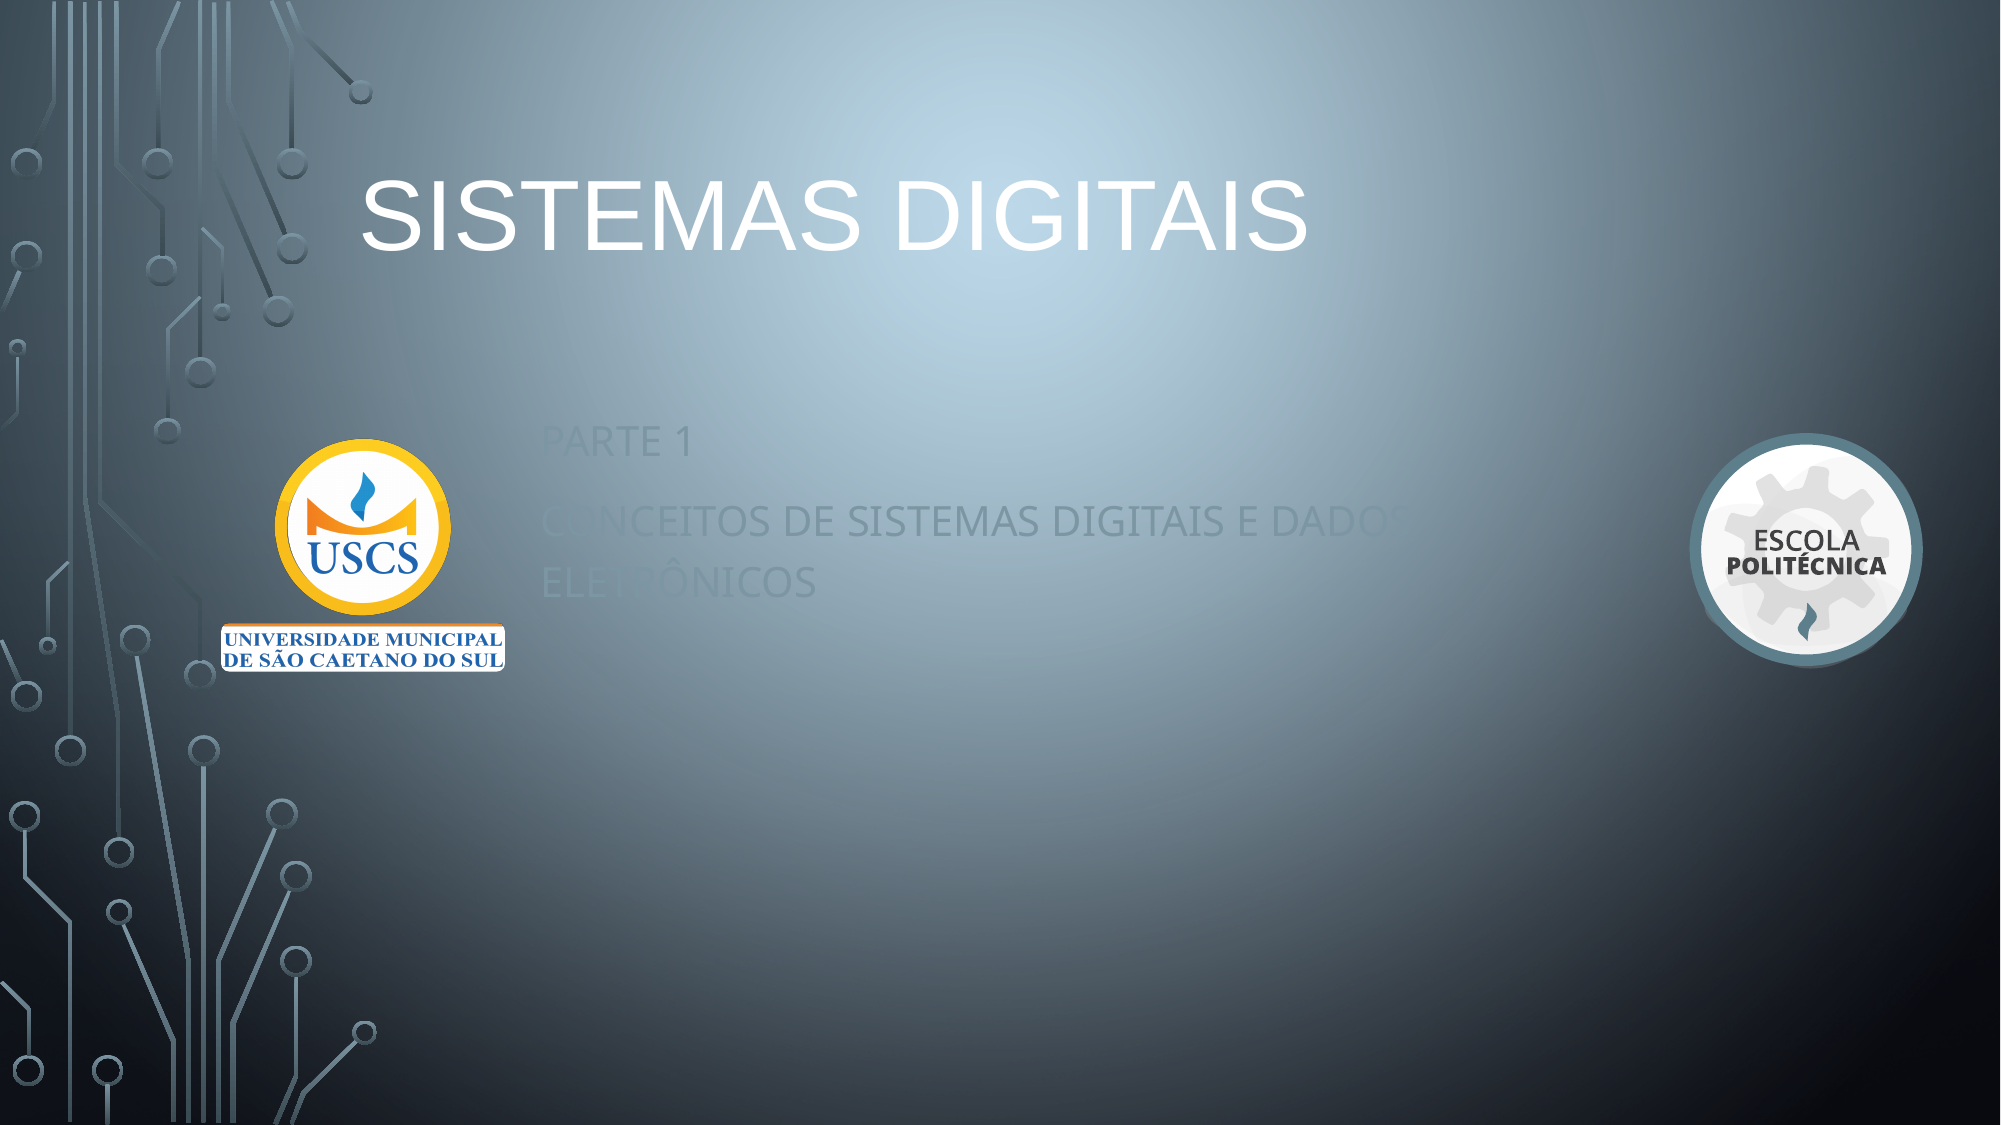

# SISTEMAS DIGITAIS
PARTE 1
CONCEITOS DE SISTEMAS DIGITAIS E DADOS ELETRÔNICOS